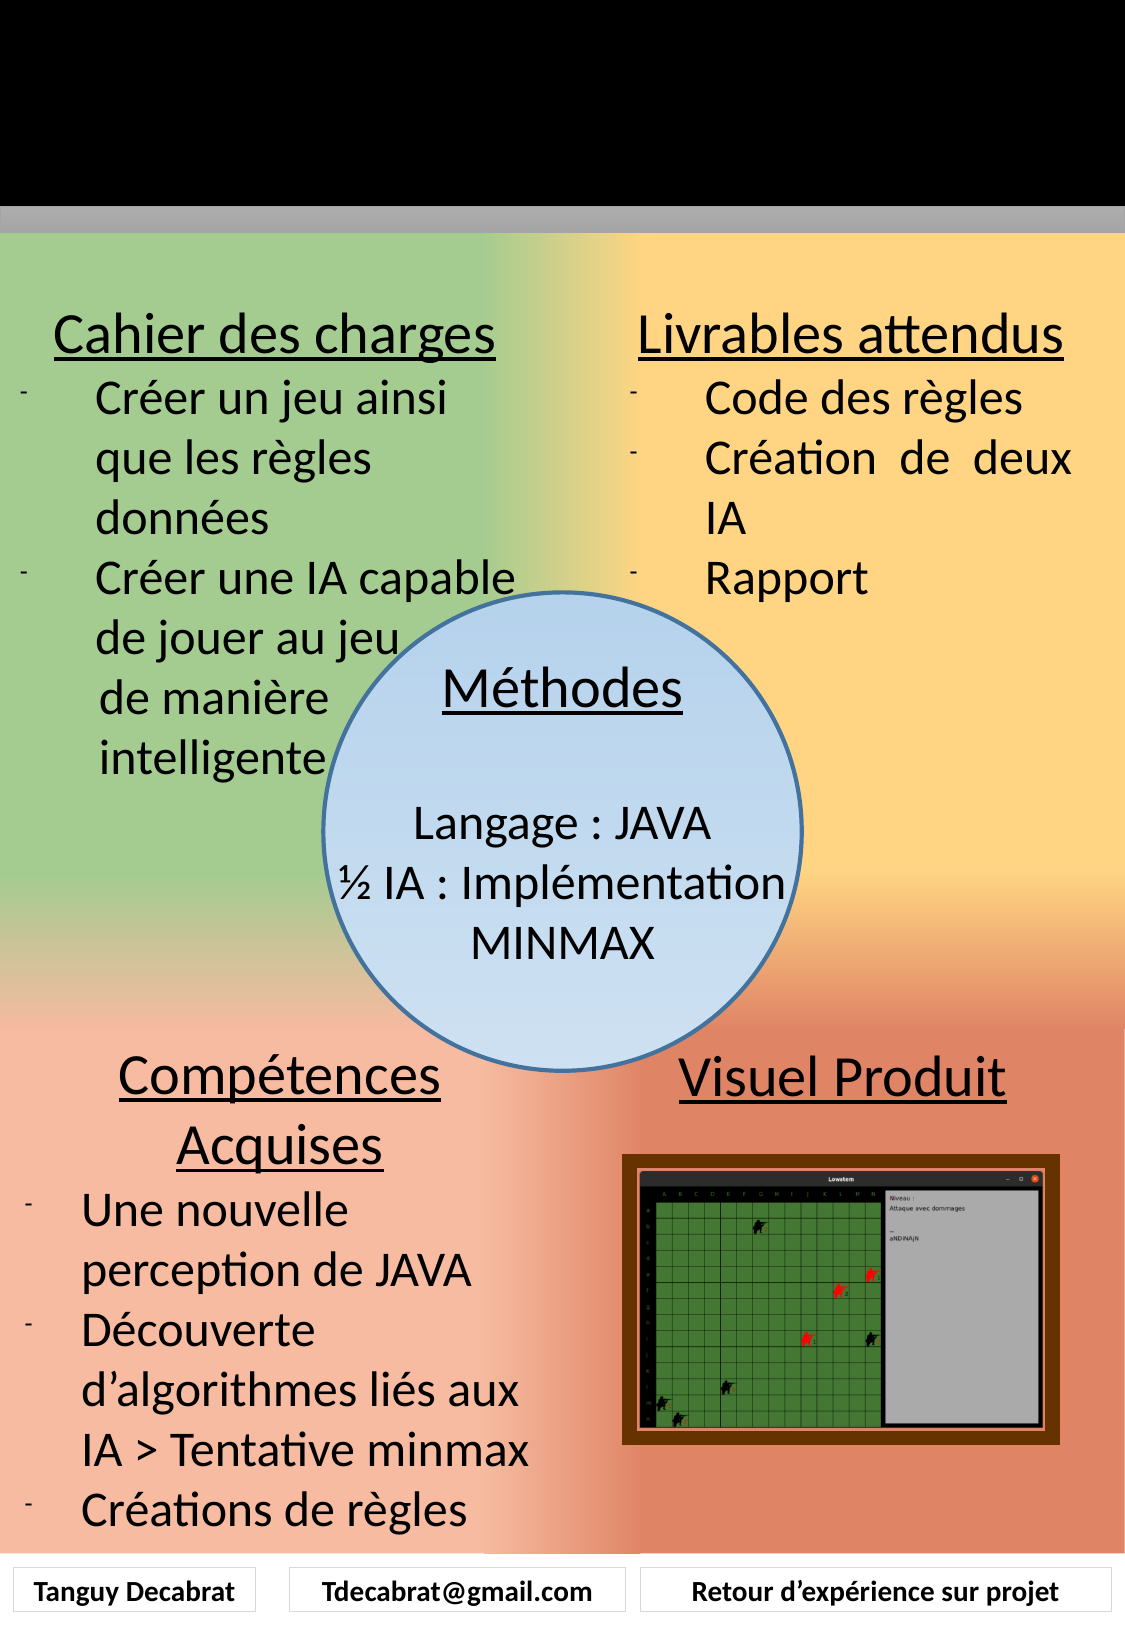

RETEX
Projet – LOWATEM
Cahier des charges
Créer un jeu ainsi que les règles données
Créer une IA capable de jouer au jeu
 de manière
 intelligente
Livrables attendus
Code des règles
Création de deux IA
Rapport
Méthodes
Langage : JAVA
½ IA : Implémentation
MINMAX
Compétences Acquises
Une nouvelle perception de JAVA
Découverte d’algorithmes liés aux IA > Tentative minmax
Créations de règles
Visuel Produit
Tanguy Decabrat
Tdecabrat@gmail.com
Retour d’expérience sur projet